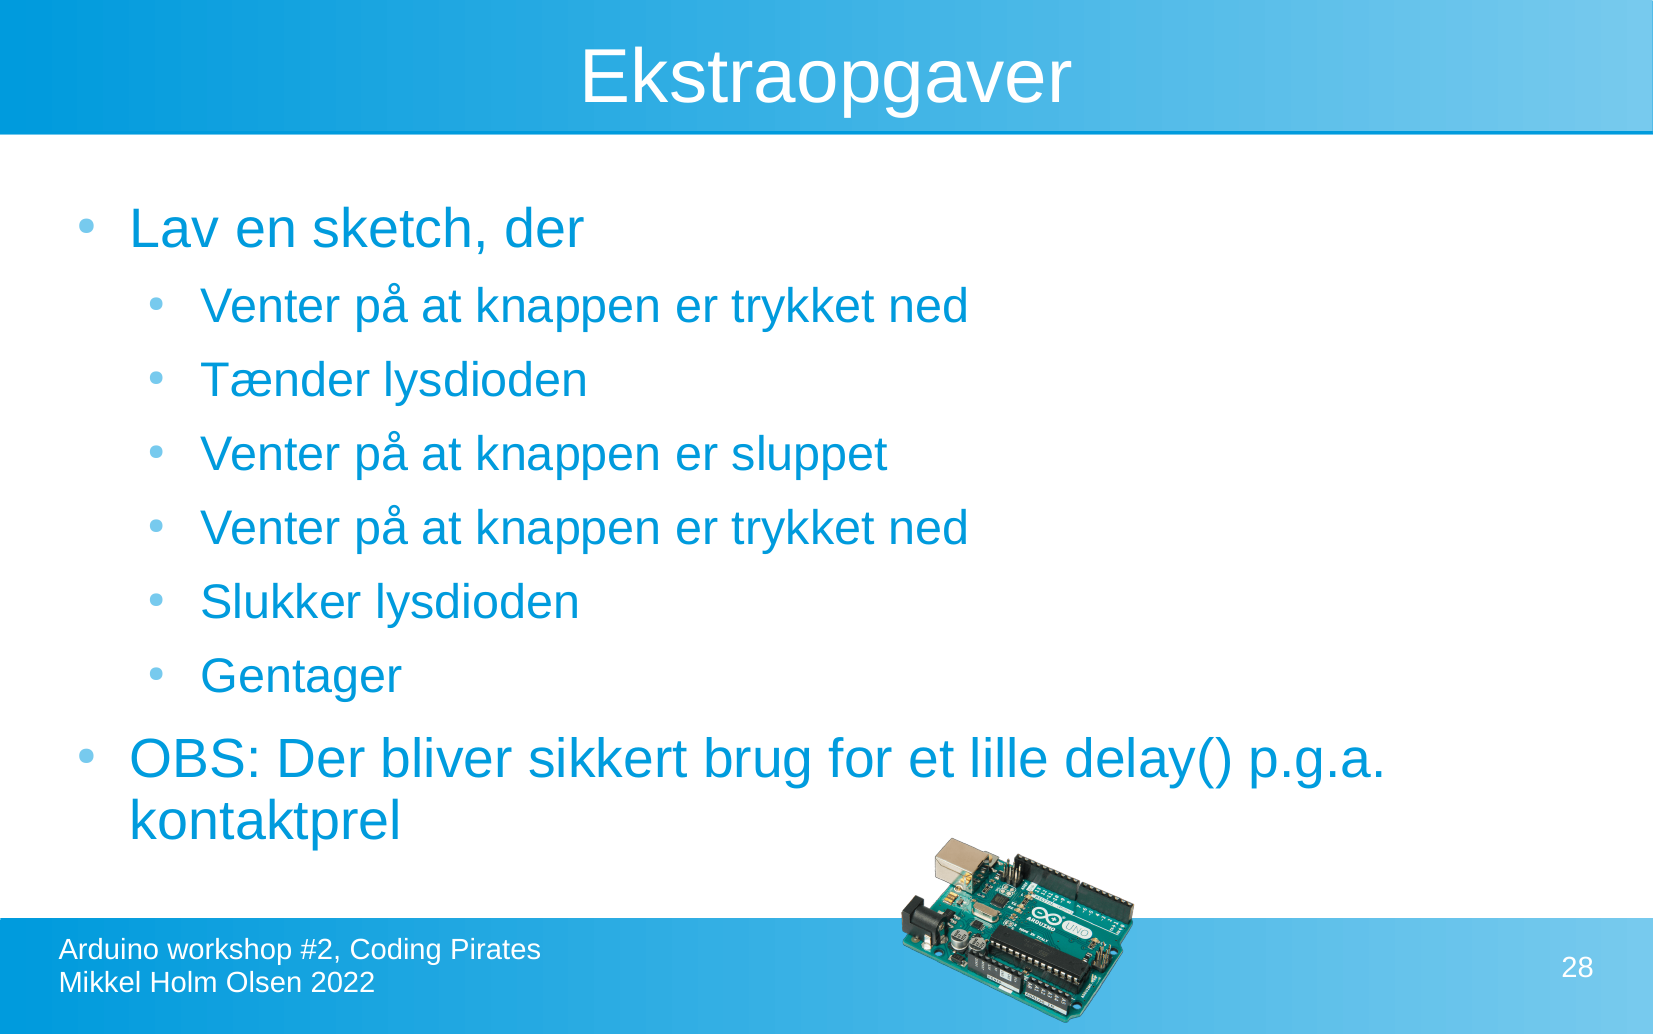

# Ekstraopgaver
Lav en sketch, der
Venter på at knappen er trykket ned
Tænder lysdioden
Venter på at knappen er sluppet
Venter på at knappen er trykket ned
Slukker lysdioden
Gentager
OBS: Der bliver sikkert brug for et lille delay() p.g.a. kontaktprel
28